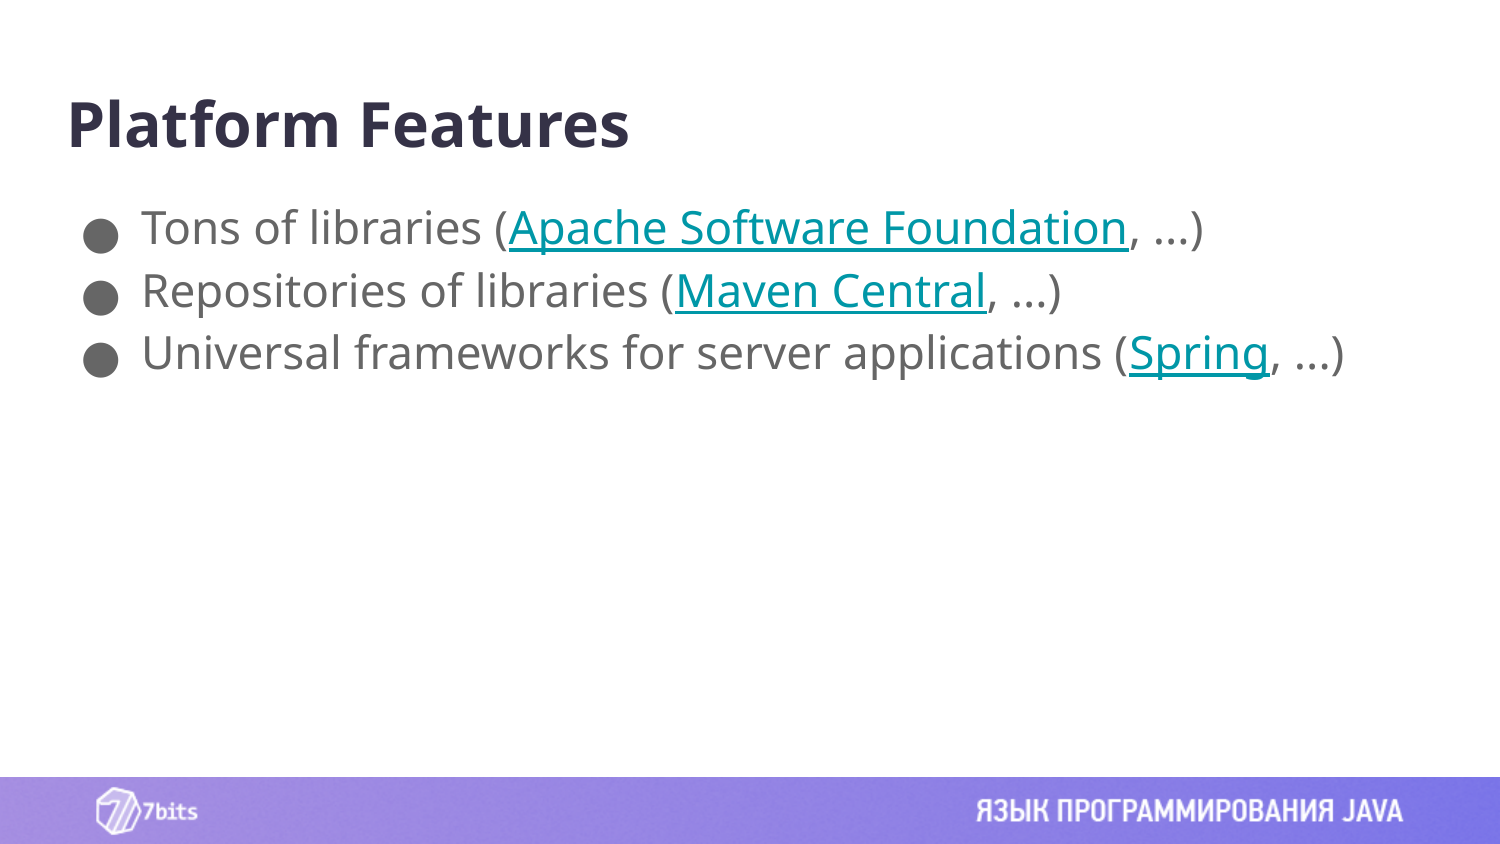

# Platform Features
Tons of libraries (Apache Software Foundation, ...)
Repositories of libraries (Maven Central, ...)
Universal frameworks for server applications (Spring, ...)